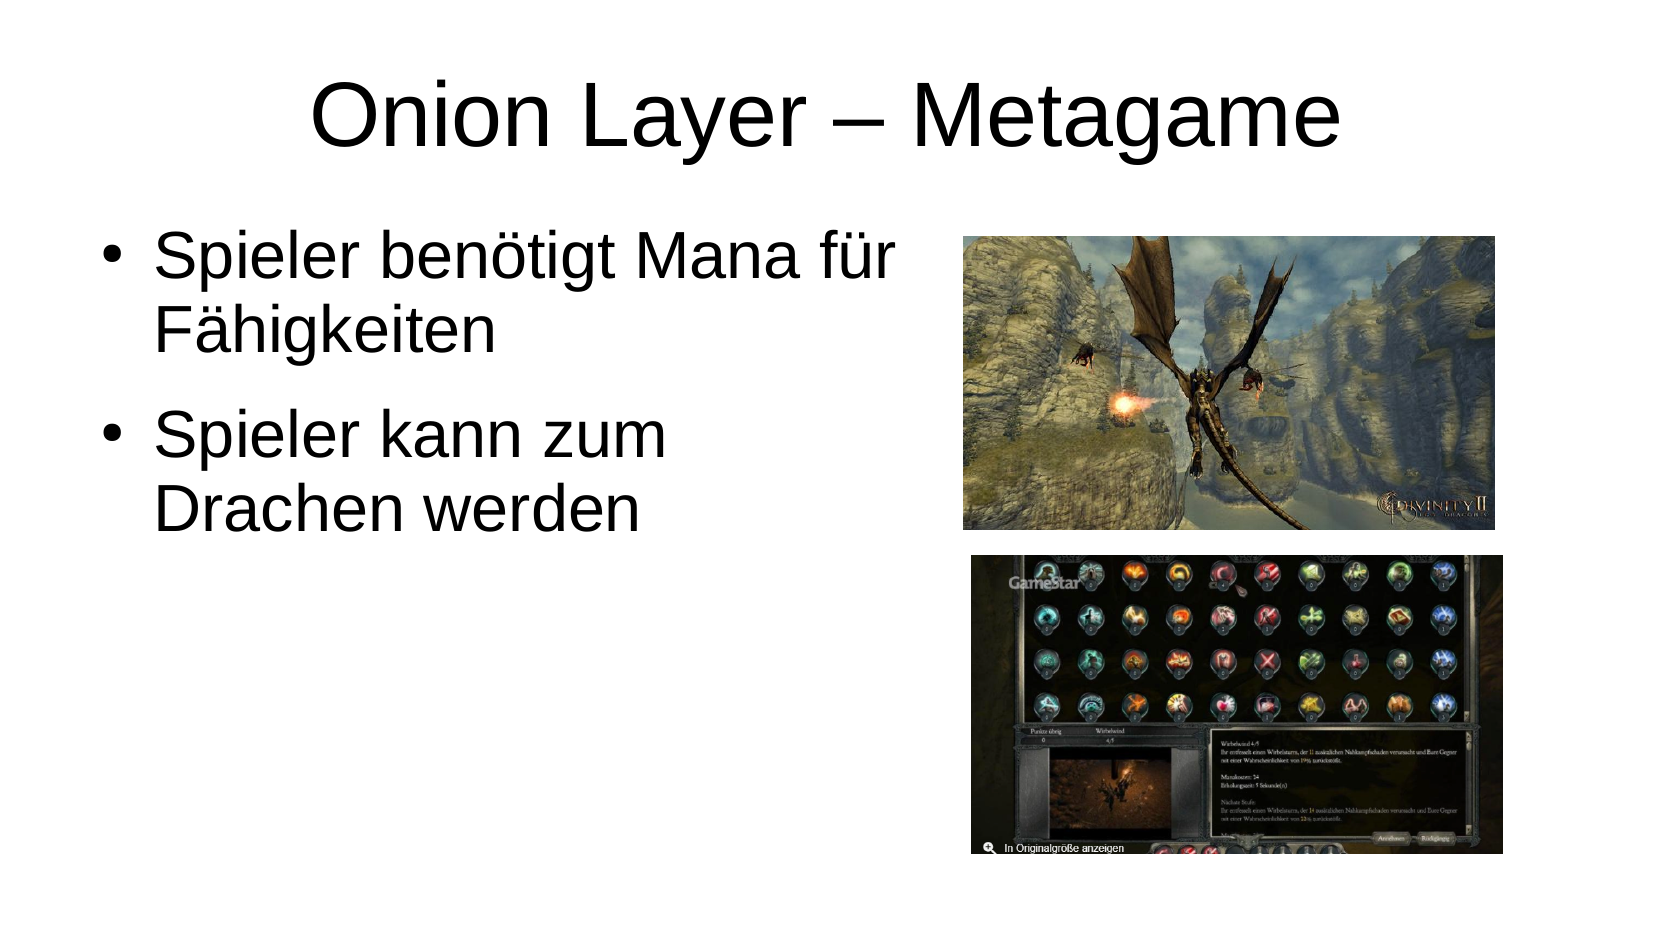

# Onion Layer – Metagame
Spieler benötigt Mana für Fähigkeiten
Spieler kann zum Drachen werden